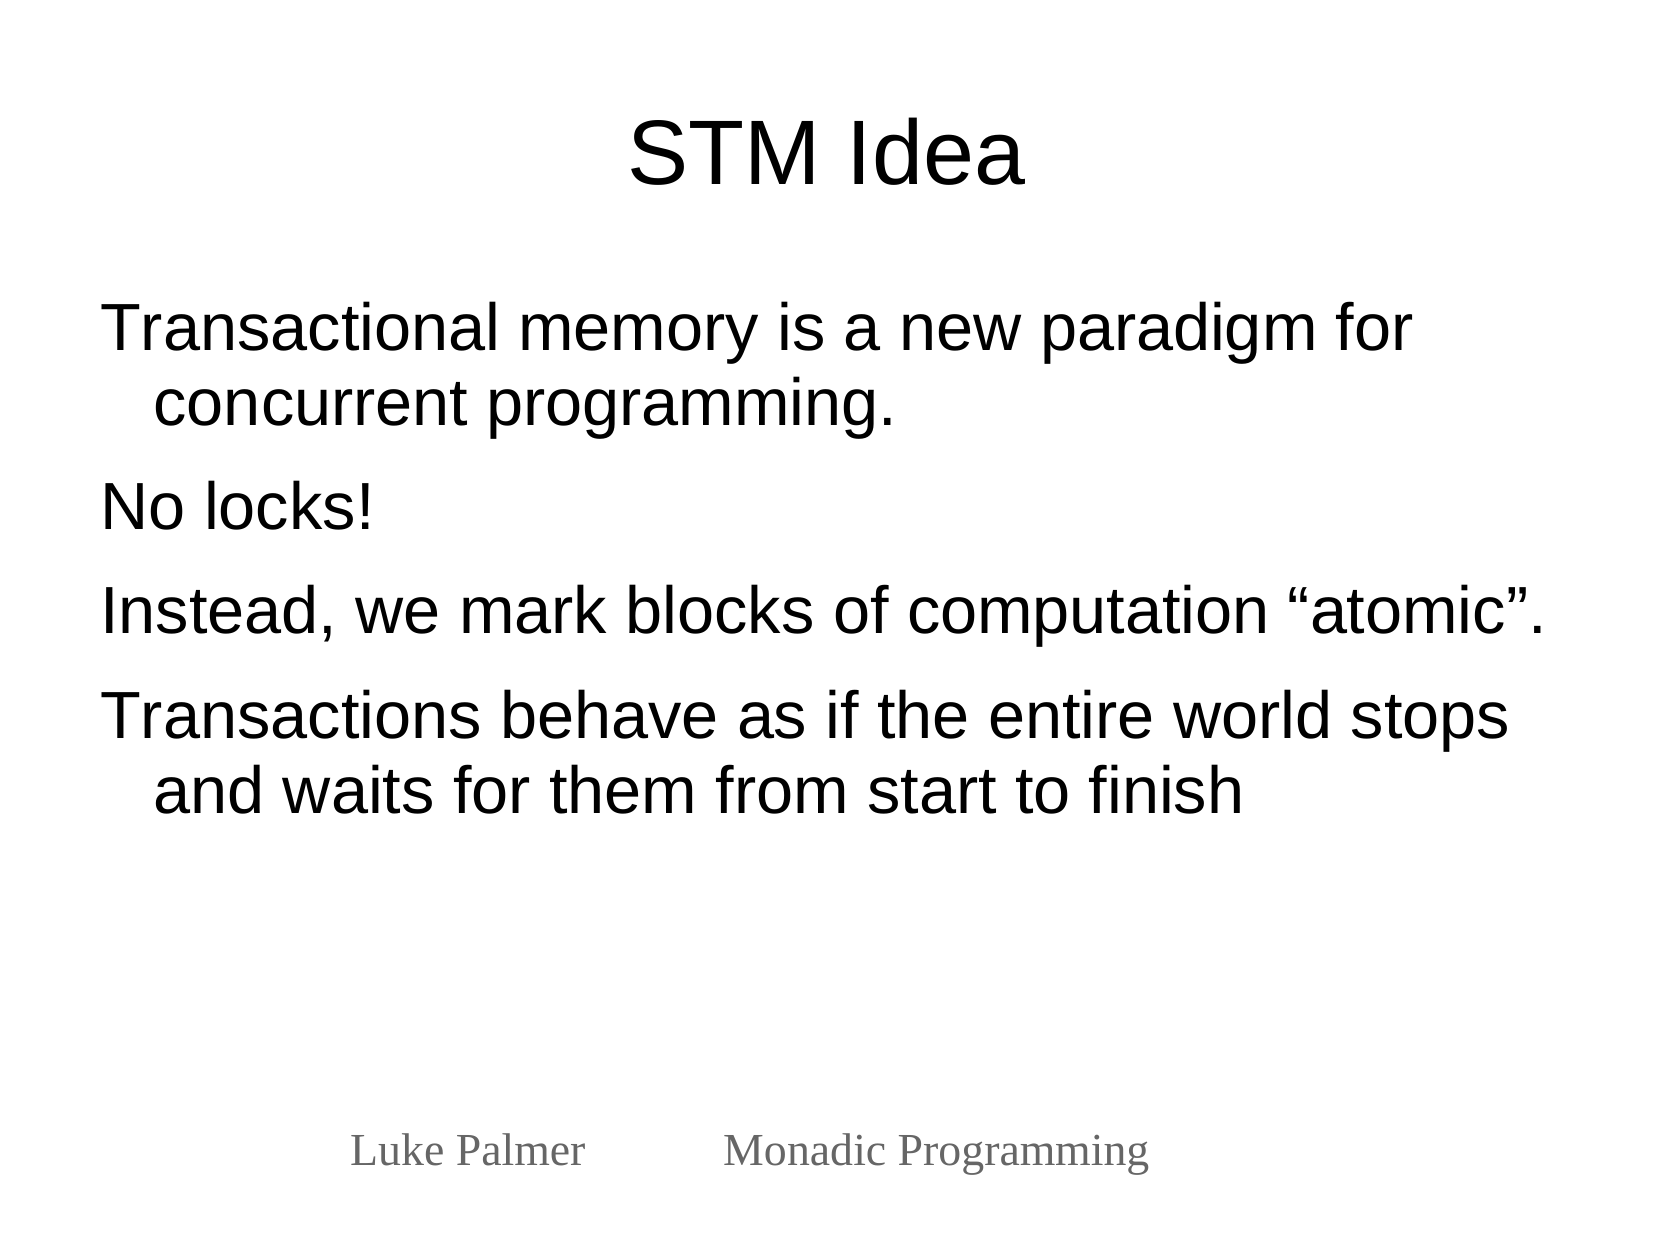

# STM Idea
Transactional memory is a new paradigm for concurrent programming.
No locks!
Instead, we mark blocks of computation “atomic”.
Transactions behave as if the entire world stops and waits for them from start to finish